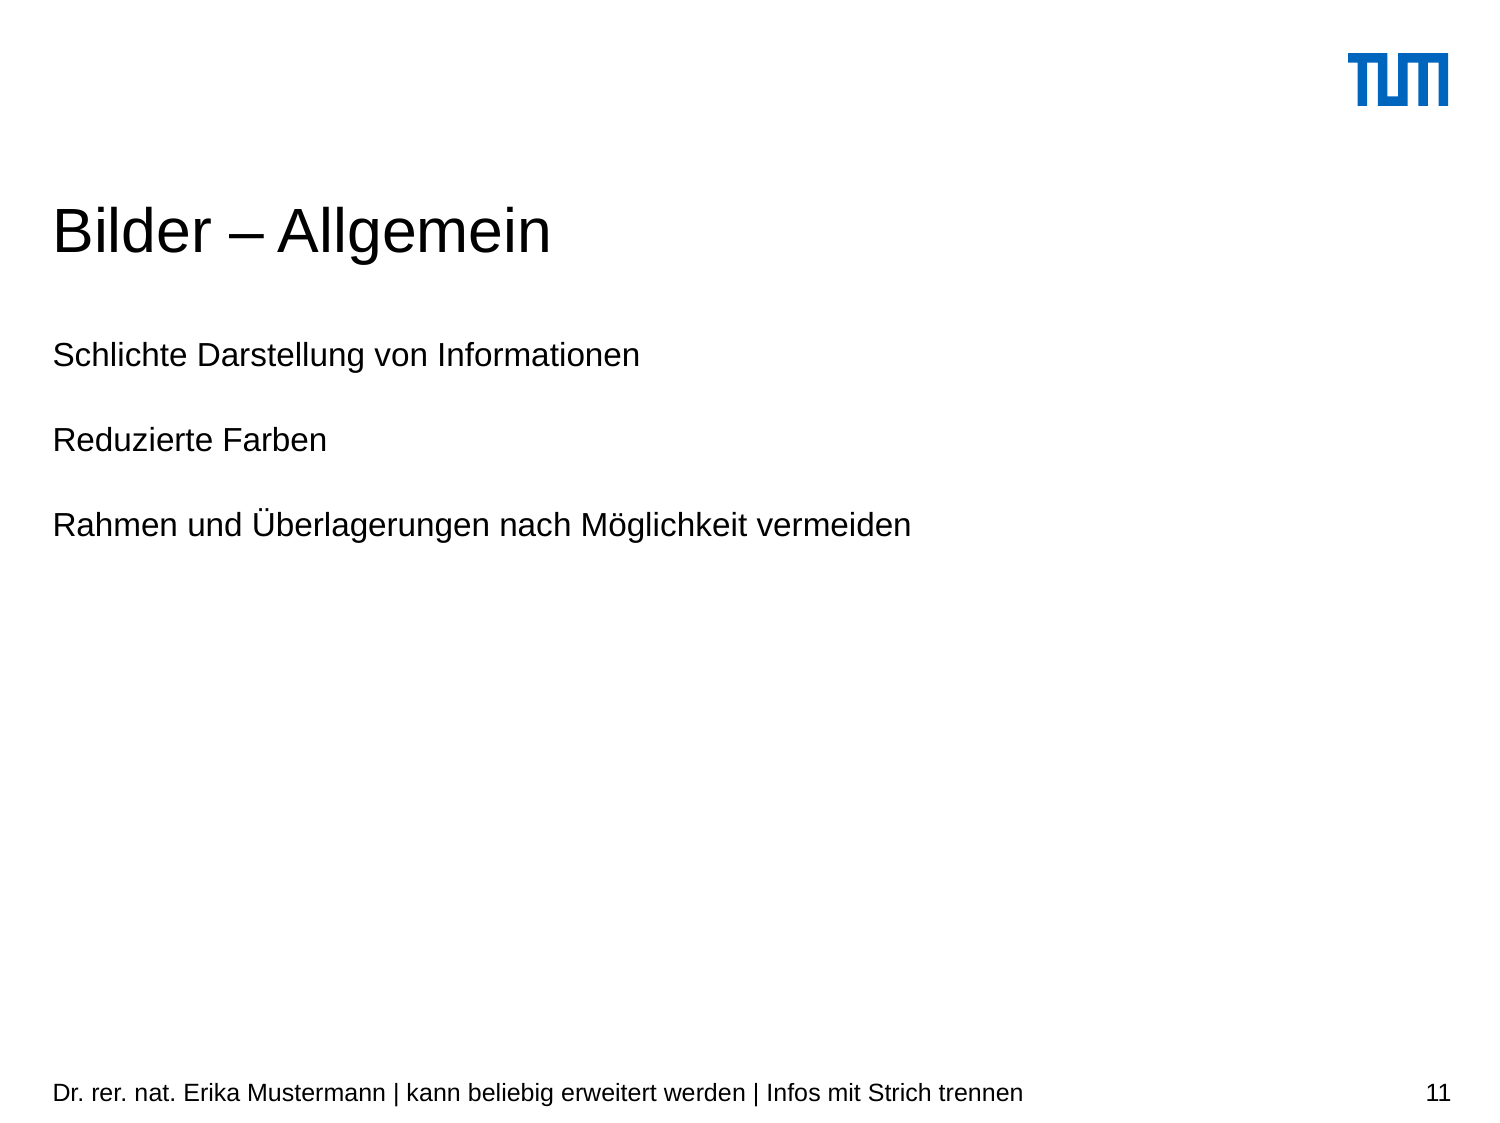

# Bilder – Allgemein
Schlichte Darstellung von Informationen
Reduzierte Farben
Rahmen und Überlagerungen nach Möglichkeit vermeiden
Dr. rer. nat. Erika Mustermann | kann beliebig erweitert werden | Infos mit Strich trennen
11